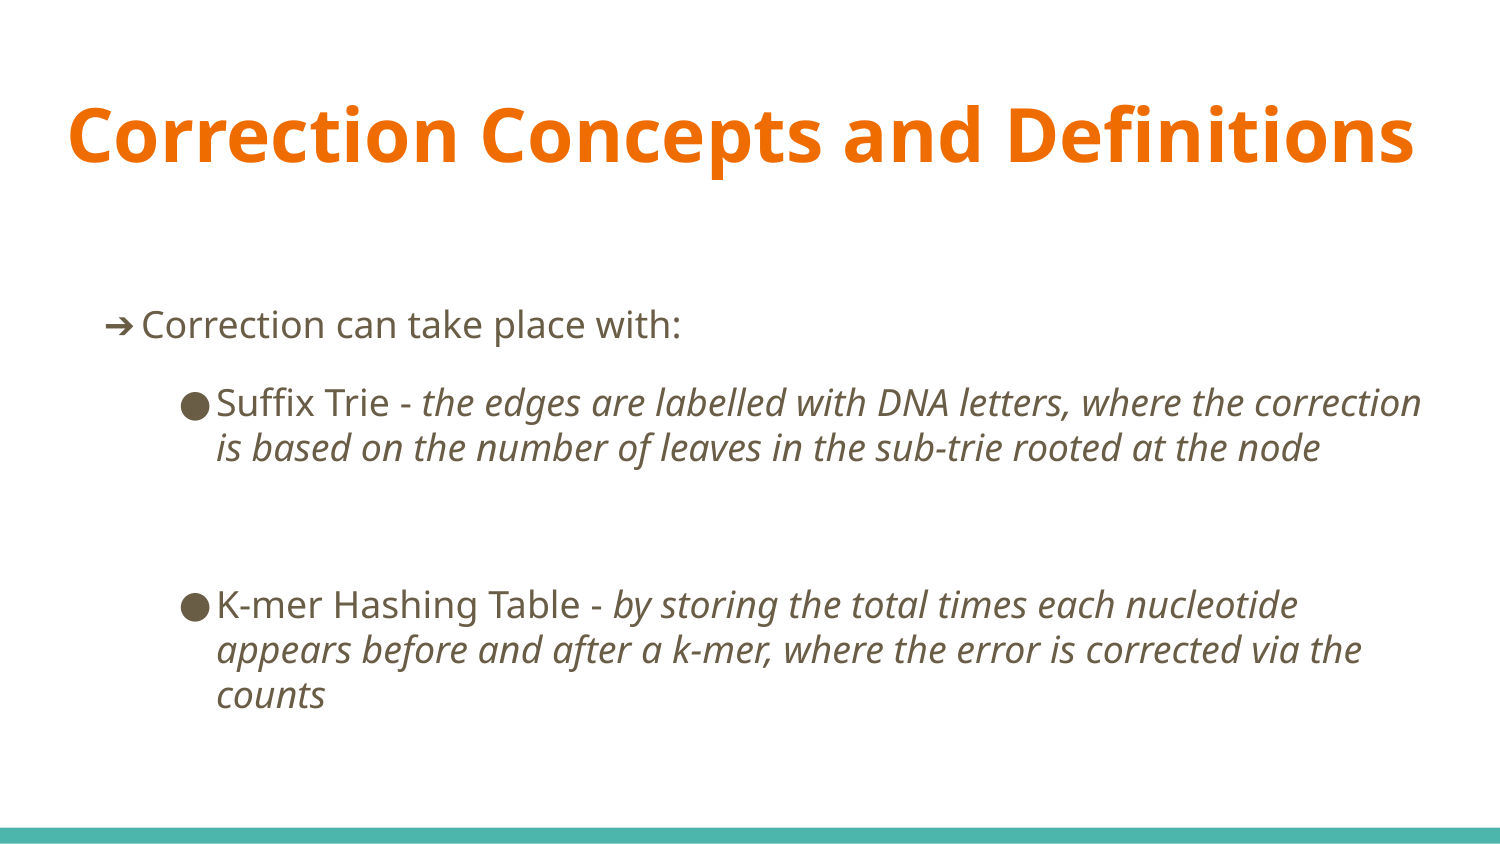

# Correction Concepts and Definitions
Correction can take place with:
Suffix Trie - the edges are labelled with DNA letters, where the correction is based on the number of leaves in the sub-trie rooted at the node
K-mer Hashing Table - by storing the total times each nucleotide appears before and after a k-mer, where the error is corrected via the counts